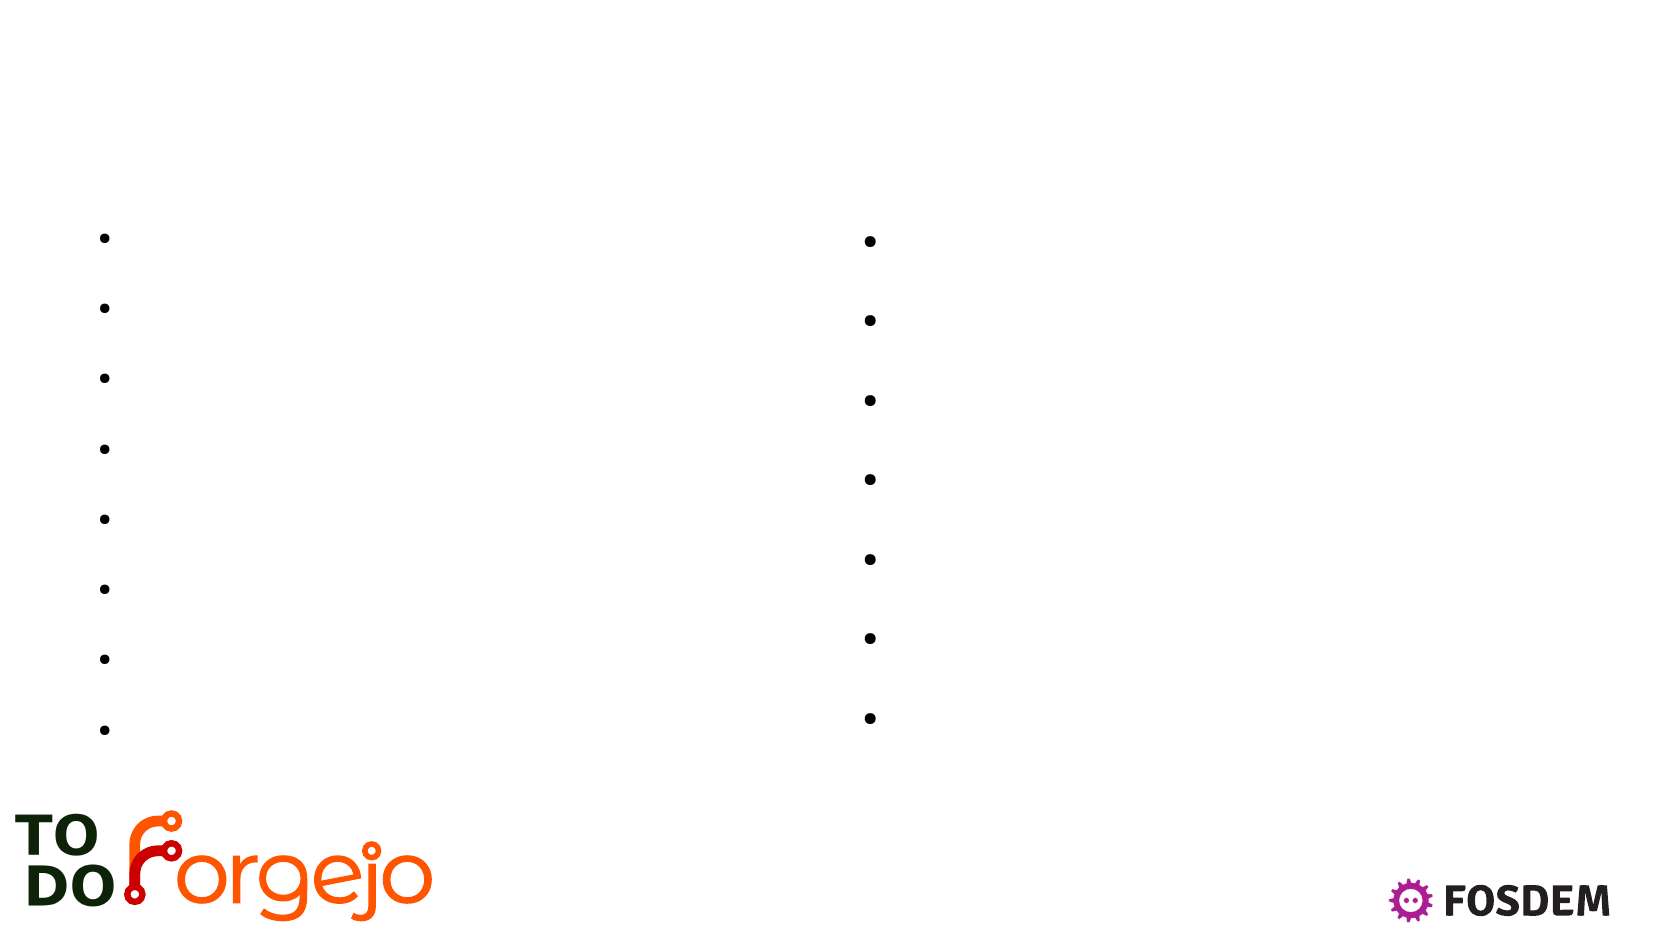

# Desirable features
Notes
Collaborative
Attach pictures
Add links
Priorities
Deadline
Dependencies
Multiple devices
Nice mobile interface
Easy to use
Labels / tags
Kanban
Timeline / Change tracking
Releases dopamine
Low maintenance